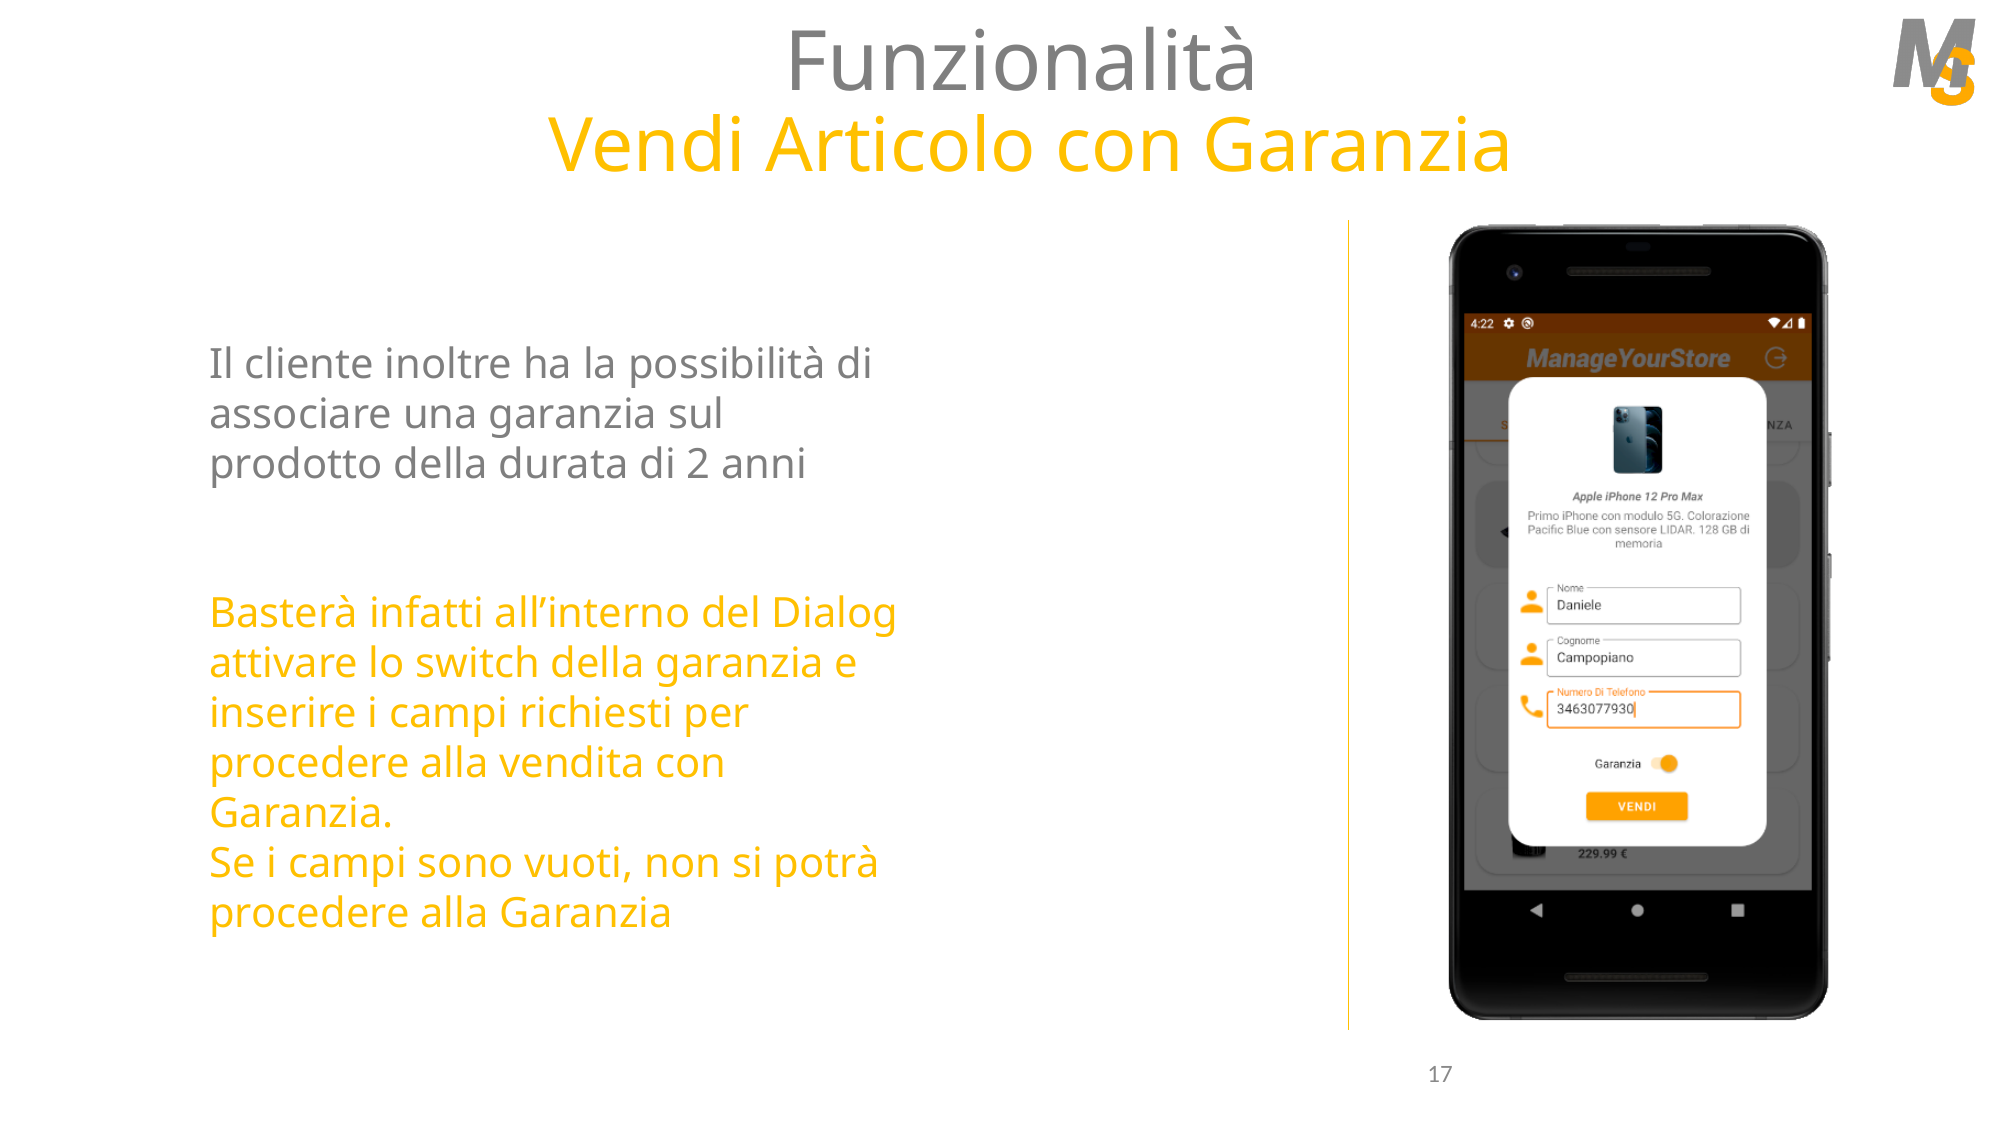

Funzionalità
Vendi Articolo con Garanzia
Il cliente inoltre ha la possibilità di associare una garanzia sul prodotto della durata di 2 anni
Basterà infatti all’interno del Dialog attivare lo switch della garanzia e inserire i campi richiesti per procedere alla vendita con Garanzia.
Se i campi sono vuoti, non si potrà procedere alla Garanzia